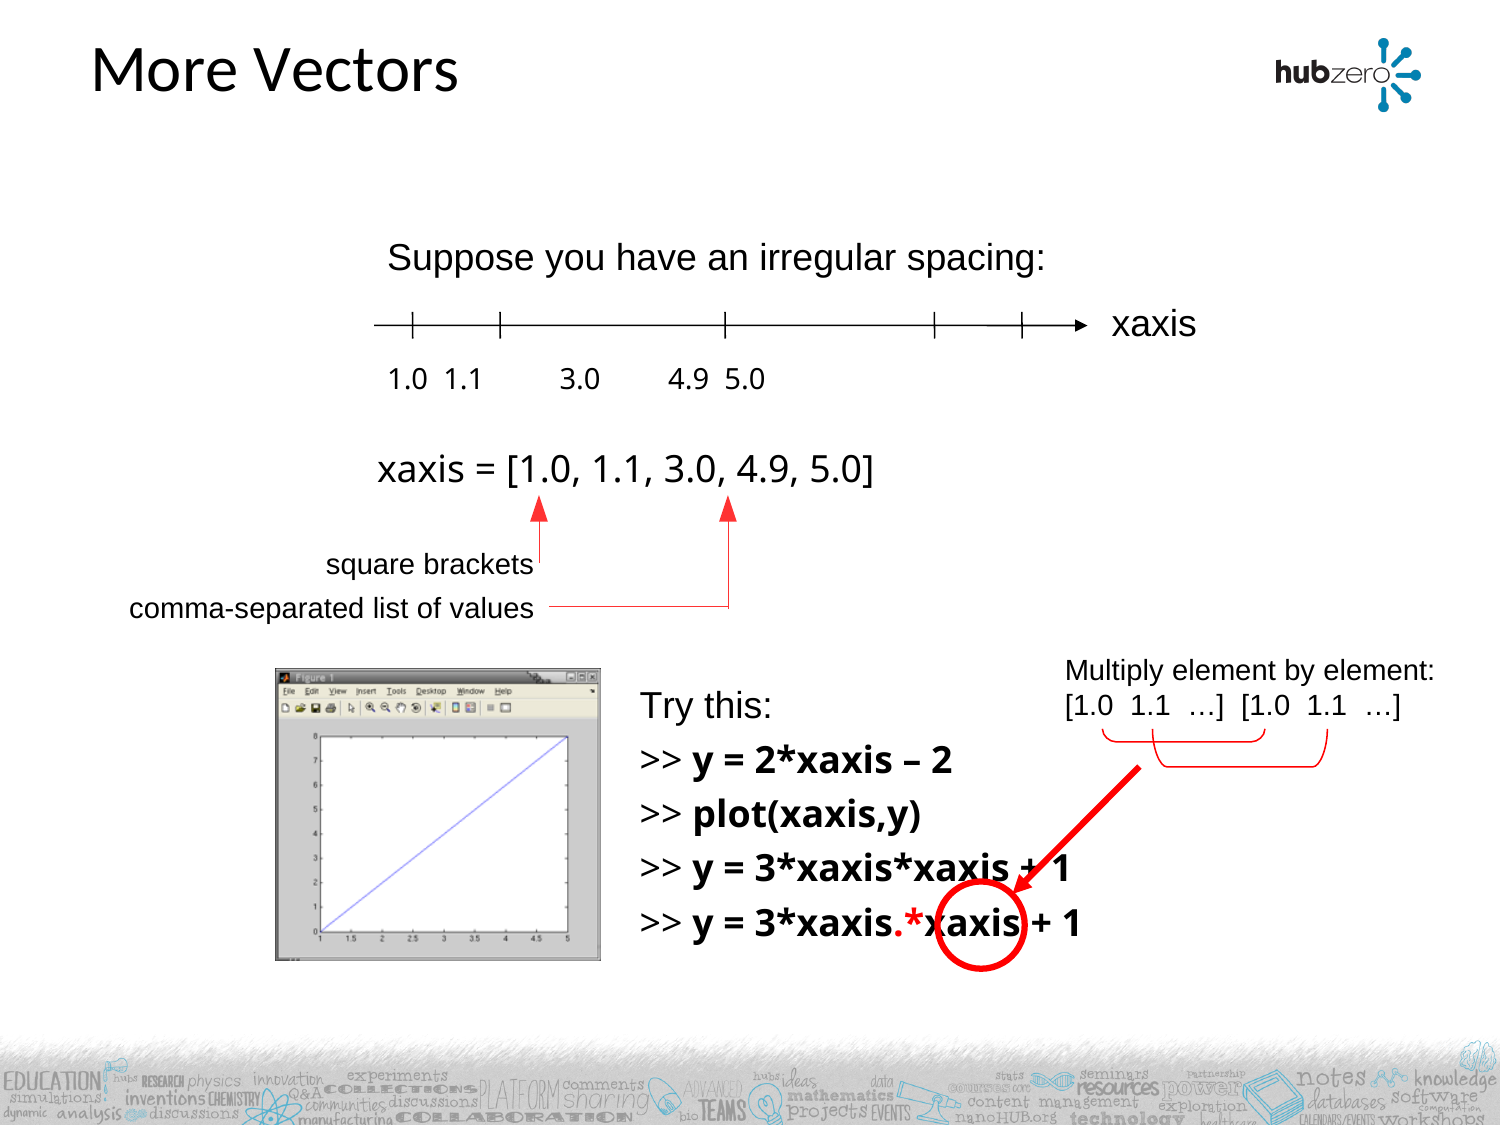

More Vectors
Suppose you have an irregular spacing:
xaxis
1.0 1.1 3.0 4.9 5.0
xaxis = [1.0, 1.1, 3.0, 4.9, 5.0]
square brackets
comma-separated list of values
Multiply element by element:
[1.0 1.1 …] [1.0 1.1 …]
Try this:
>> y = 2*xaxis – 2
>> plot(xaxis,y)
>> y = 3*xaxis*xaxis + 1
>> y = 3*xaxis.*xaxis + 1